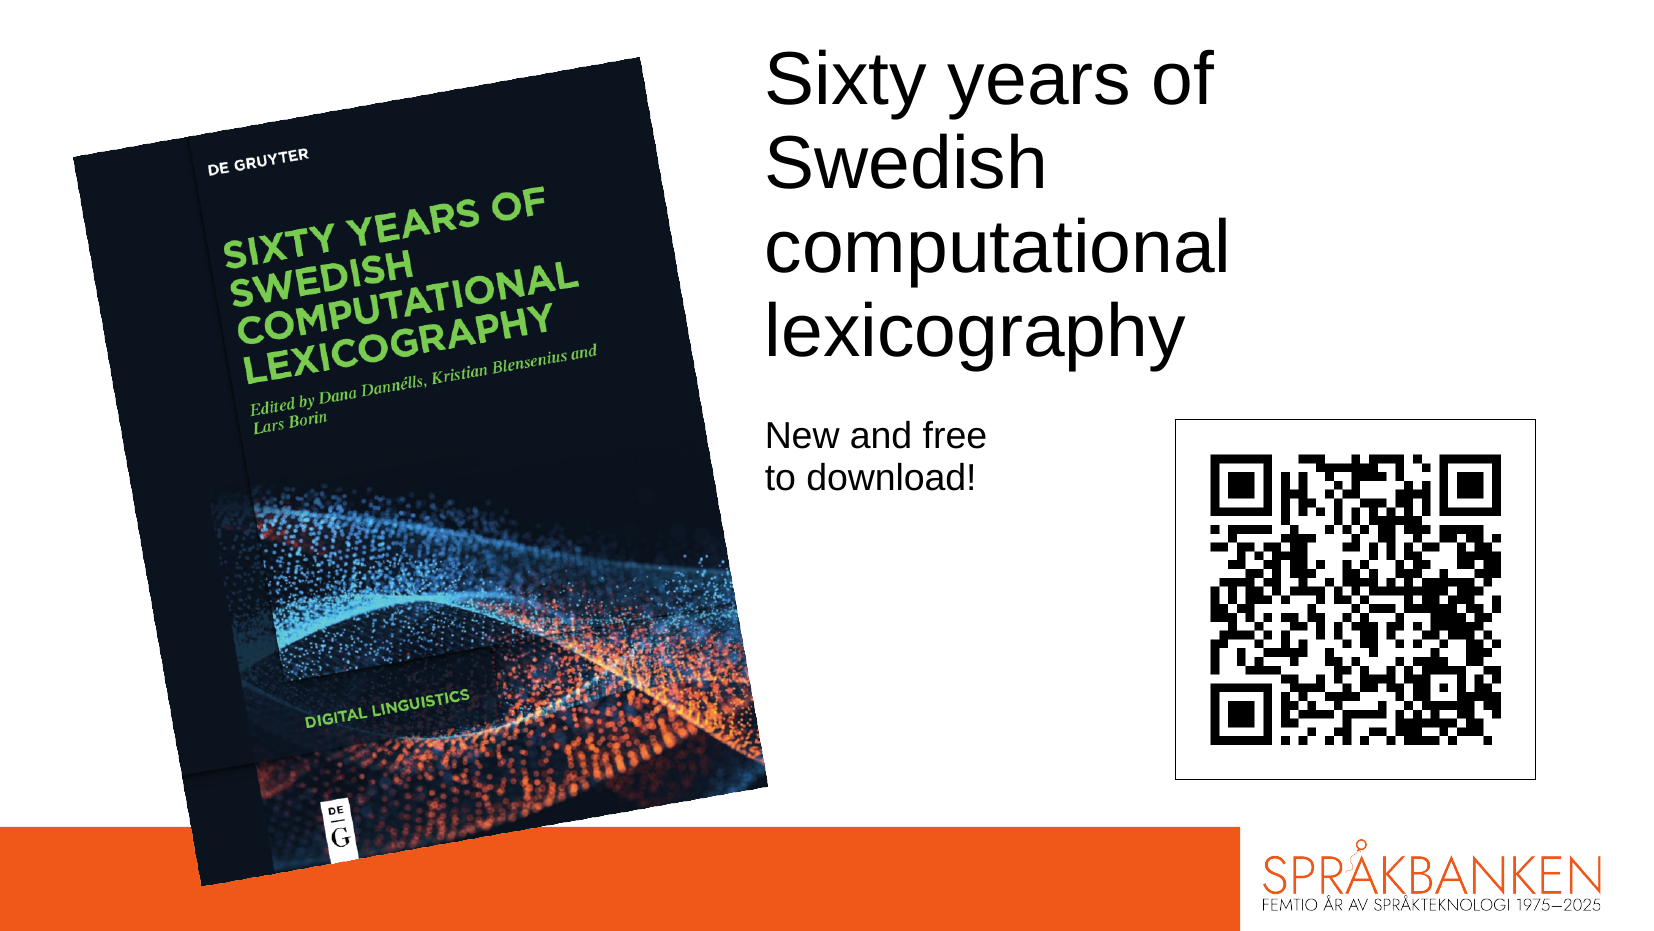

Sixty years of Swedish computational lexicography
New and free
to download!